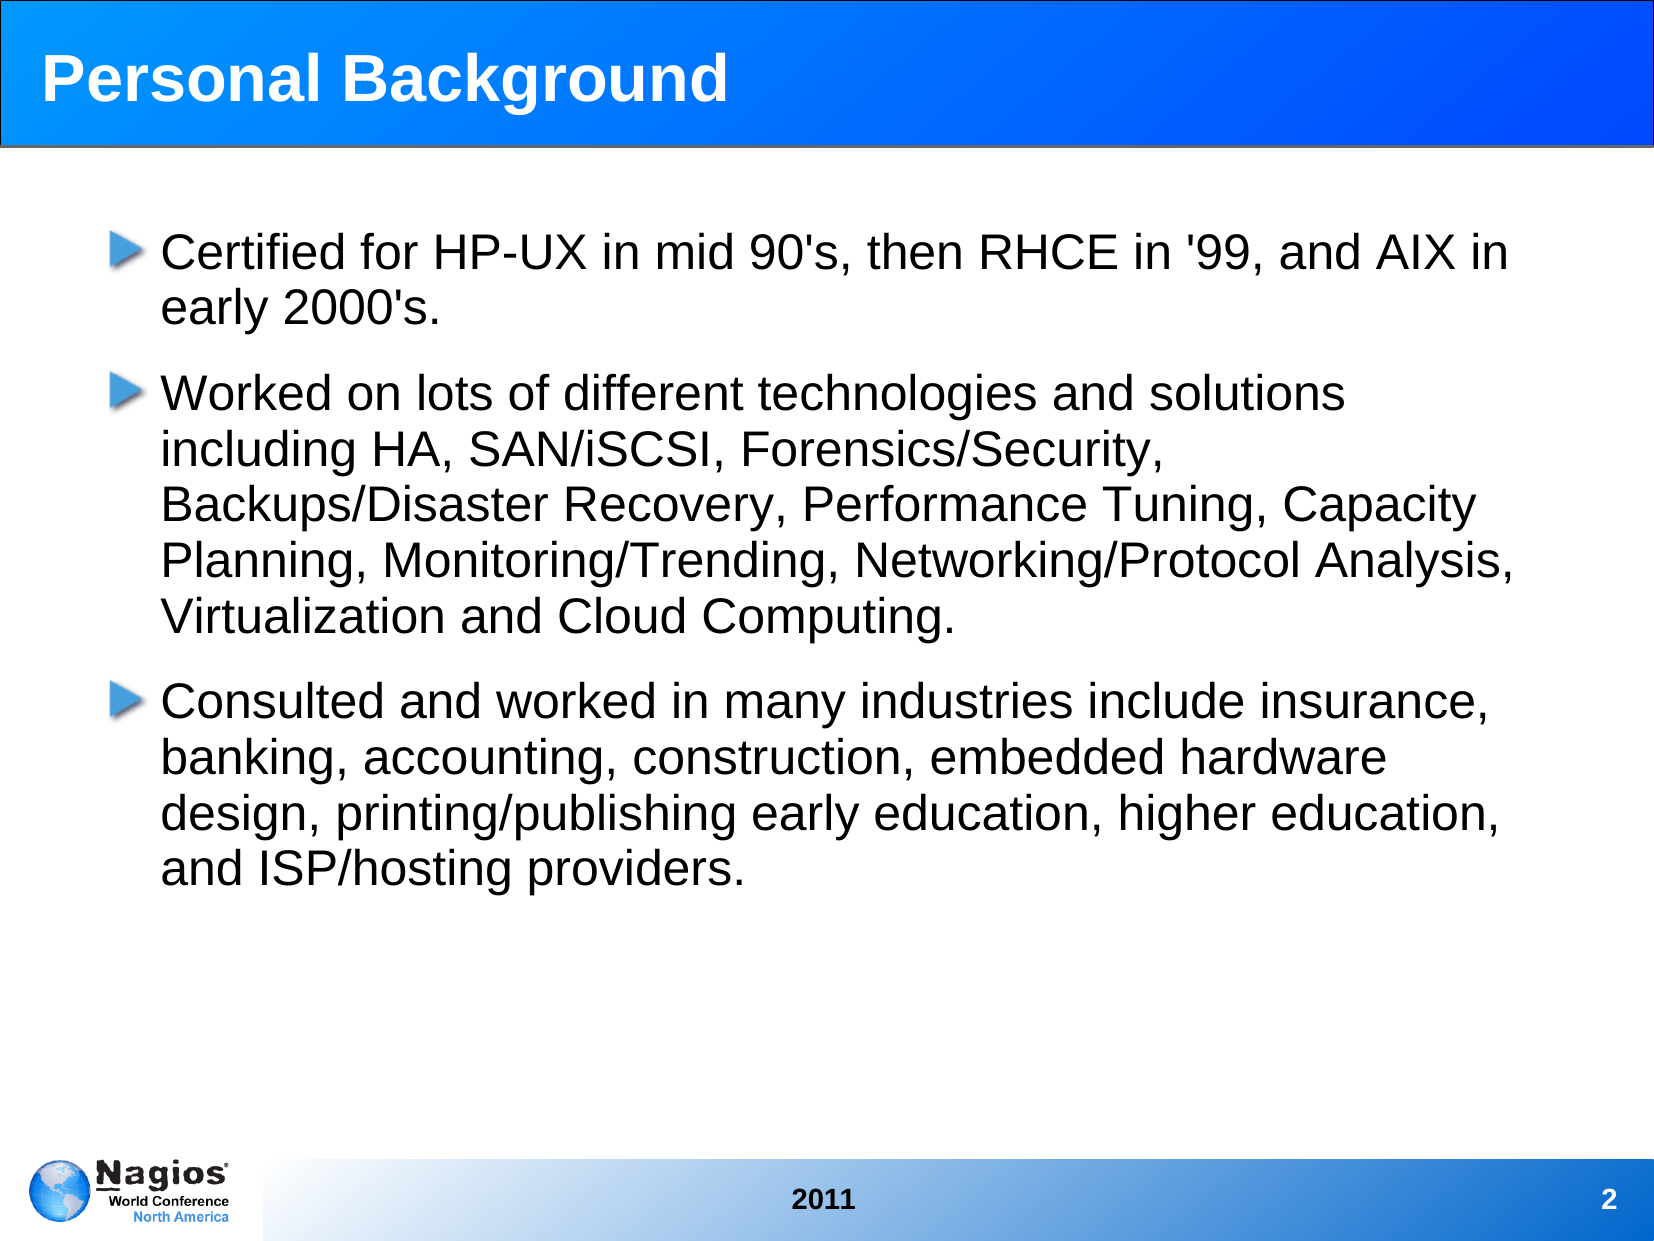

# Personal Background
Certified for HP-UX in mid 90's, then RHCE in '99, and AIX in early 2000's.
Worked on lots of different technologies and solutions including HA, SAN/iSCSI, Forensics/Security, Backups/Disaster Recovery, Performance Tuning, Capacity Planning, Monitoring/Trending, Networking/Protocol Analysis, Virtualization and Cloud Computing.
Consulted and worked in many industries include insurance, banking, accounting, construction, embedded hardware design, printing/publishing early education, higher education, and ISP/hosting providers.
2011
2